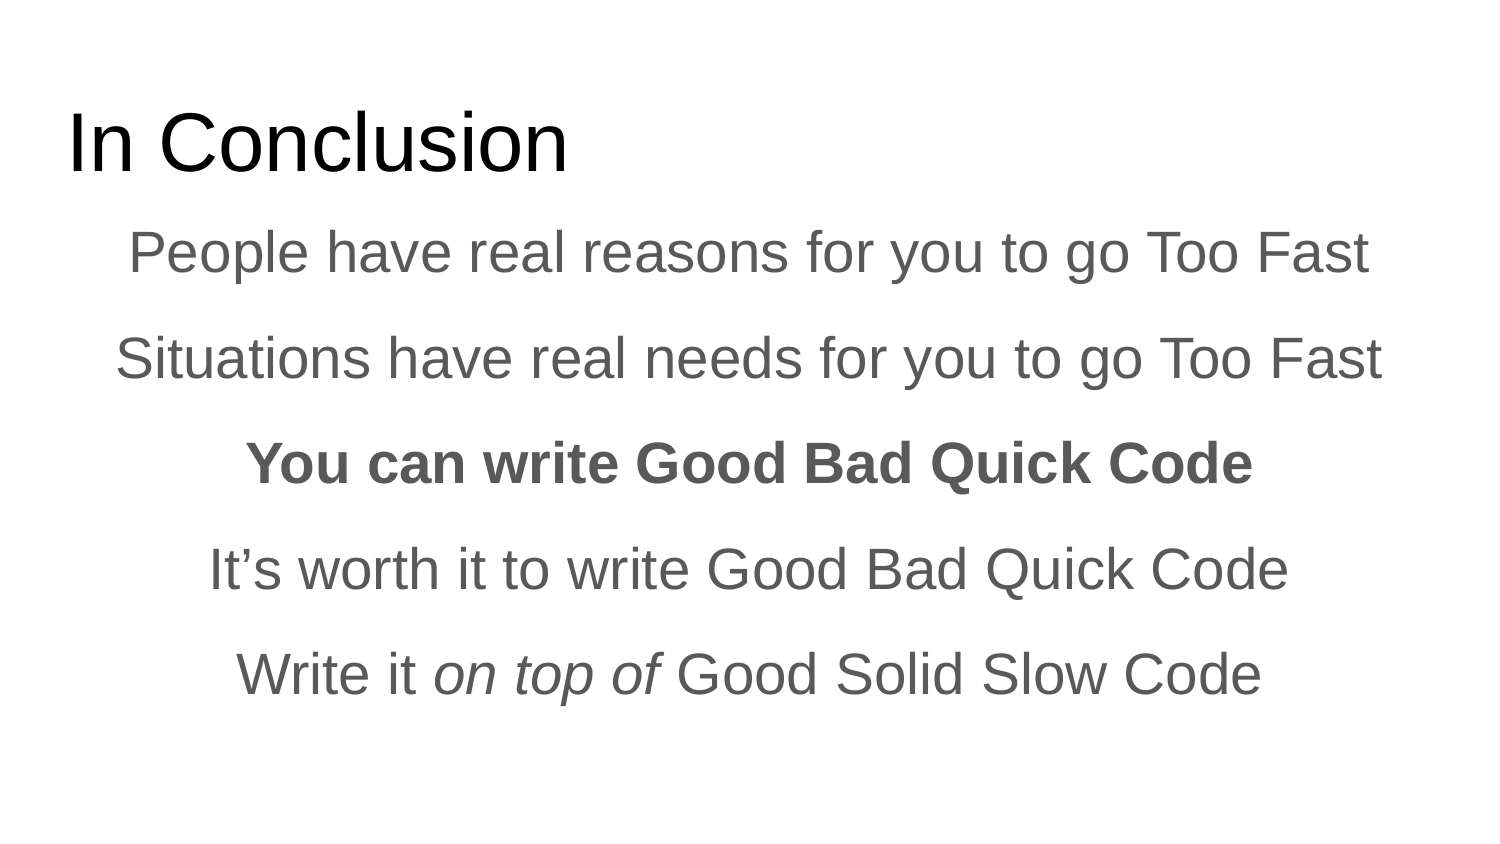

# In Conclusion
People have real reasons for you to go Too Fast
Situations have real needs for you to go Too Fast
You can write Good Bad Quick Code
It’s worth it to write Good Bad Quick Code
Write it on top of Good Solid Slow Code